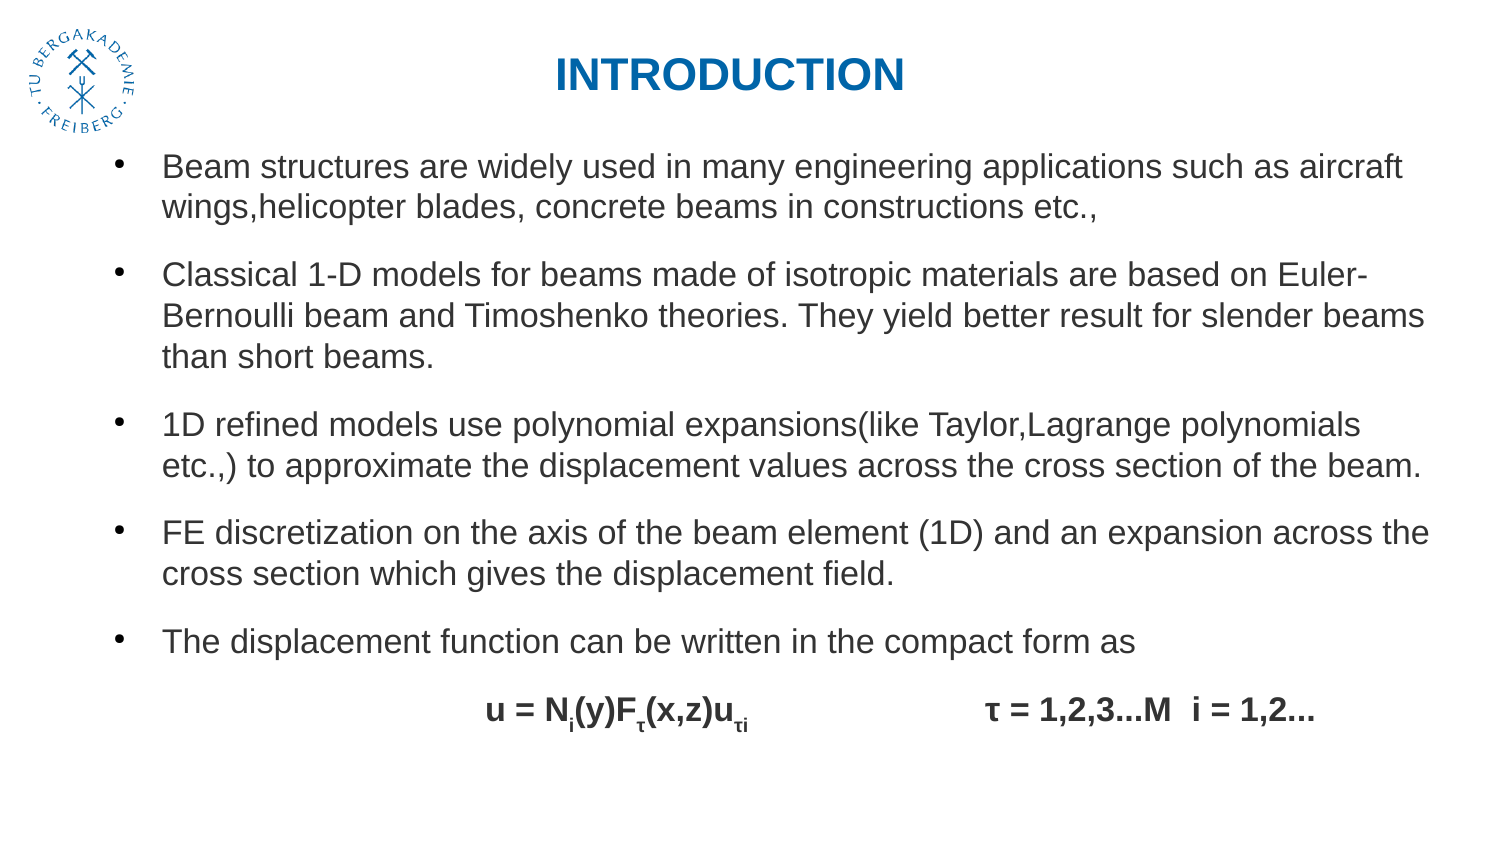

# INTRODUCTION
Beam structures are widely used in many engineering applications such as aircraft wings,helicopter blades, concrete beams in constructions etc.,
Classical 1-D models for beams made of isotropic materials are based on Euler-Bernoulli beam and Timoshenko theories. They yield better result for slender beams than short beams.
1D refined models use polynomial expansions(like Taylor,Lagrange polynomials etc.,) to approximate the displacement values across the cross section of the beam.
FE discretization on the axis of the beam element (1D) and an expansion across the cross section which gives the displacement field.
The displacement function can be written in the compact form as
 u = Ni(y)Fτ(x,z)uτi τ = 1,2,3...M i = 1,2...